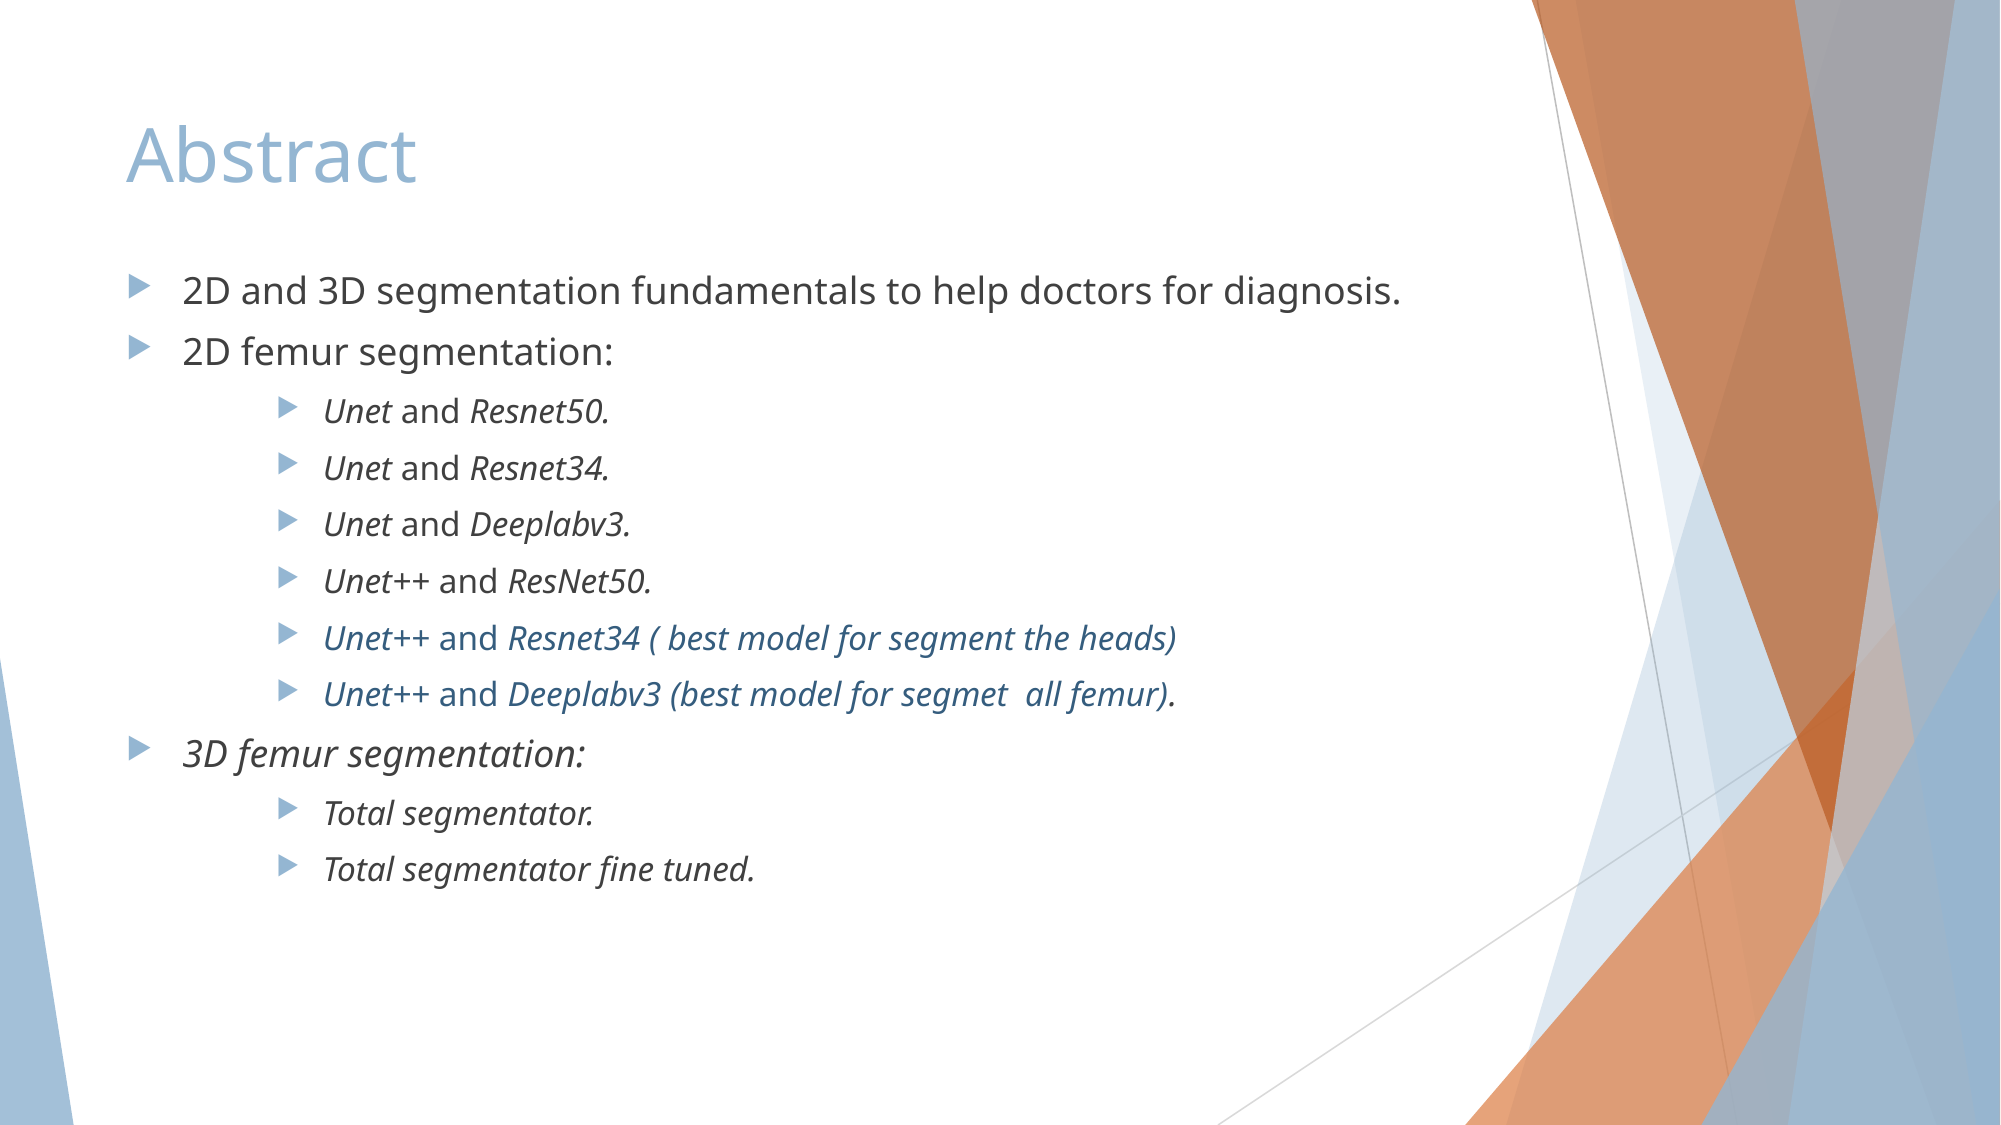

# Abstract
2D and 3D segmentation fundamentals to help doctors for diagnosis.
2D femur segmentation:
Unet and Resnet50.
Unet and Resnet34.
Unet and Deeplabv3.
Unet++ and ResNet50.
Unet++ and Resnet34 ( best model for segment the heads)
Unet++ and Deeplabv3 (best model for segmet all femur).
3D femur segmentation:
Total segmentator.
Total segmentator fine tuned.